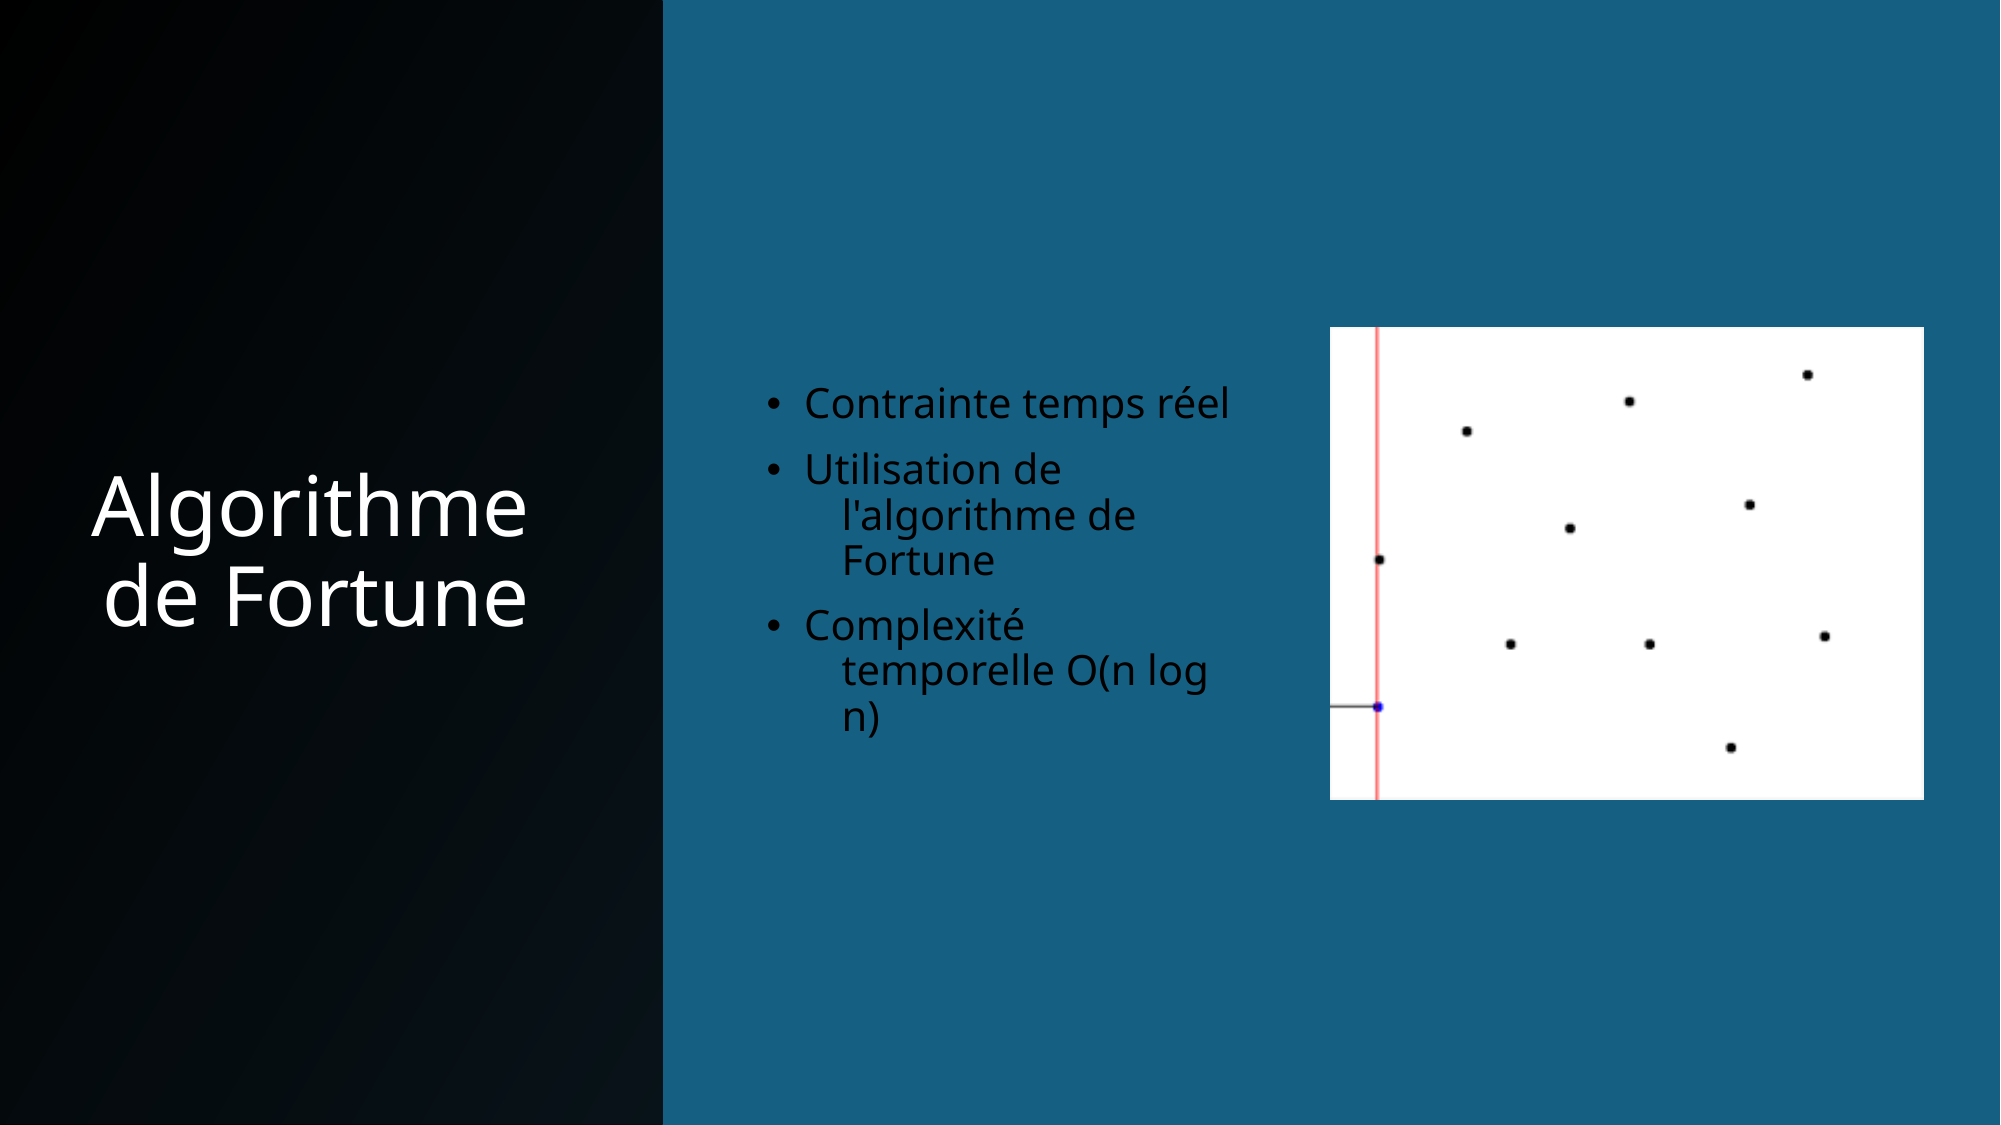

# Algorithme de Fortune
Contrainte temps réel
Utilisation de l'algorithme de Fortune
Complexité temporelle O(n log n)